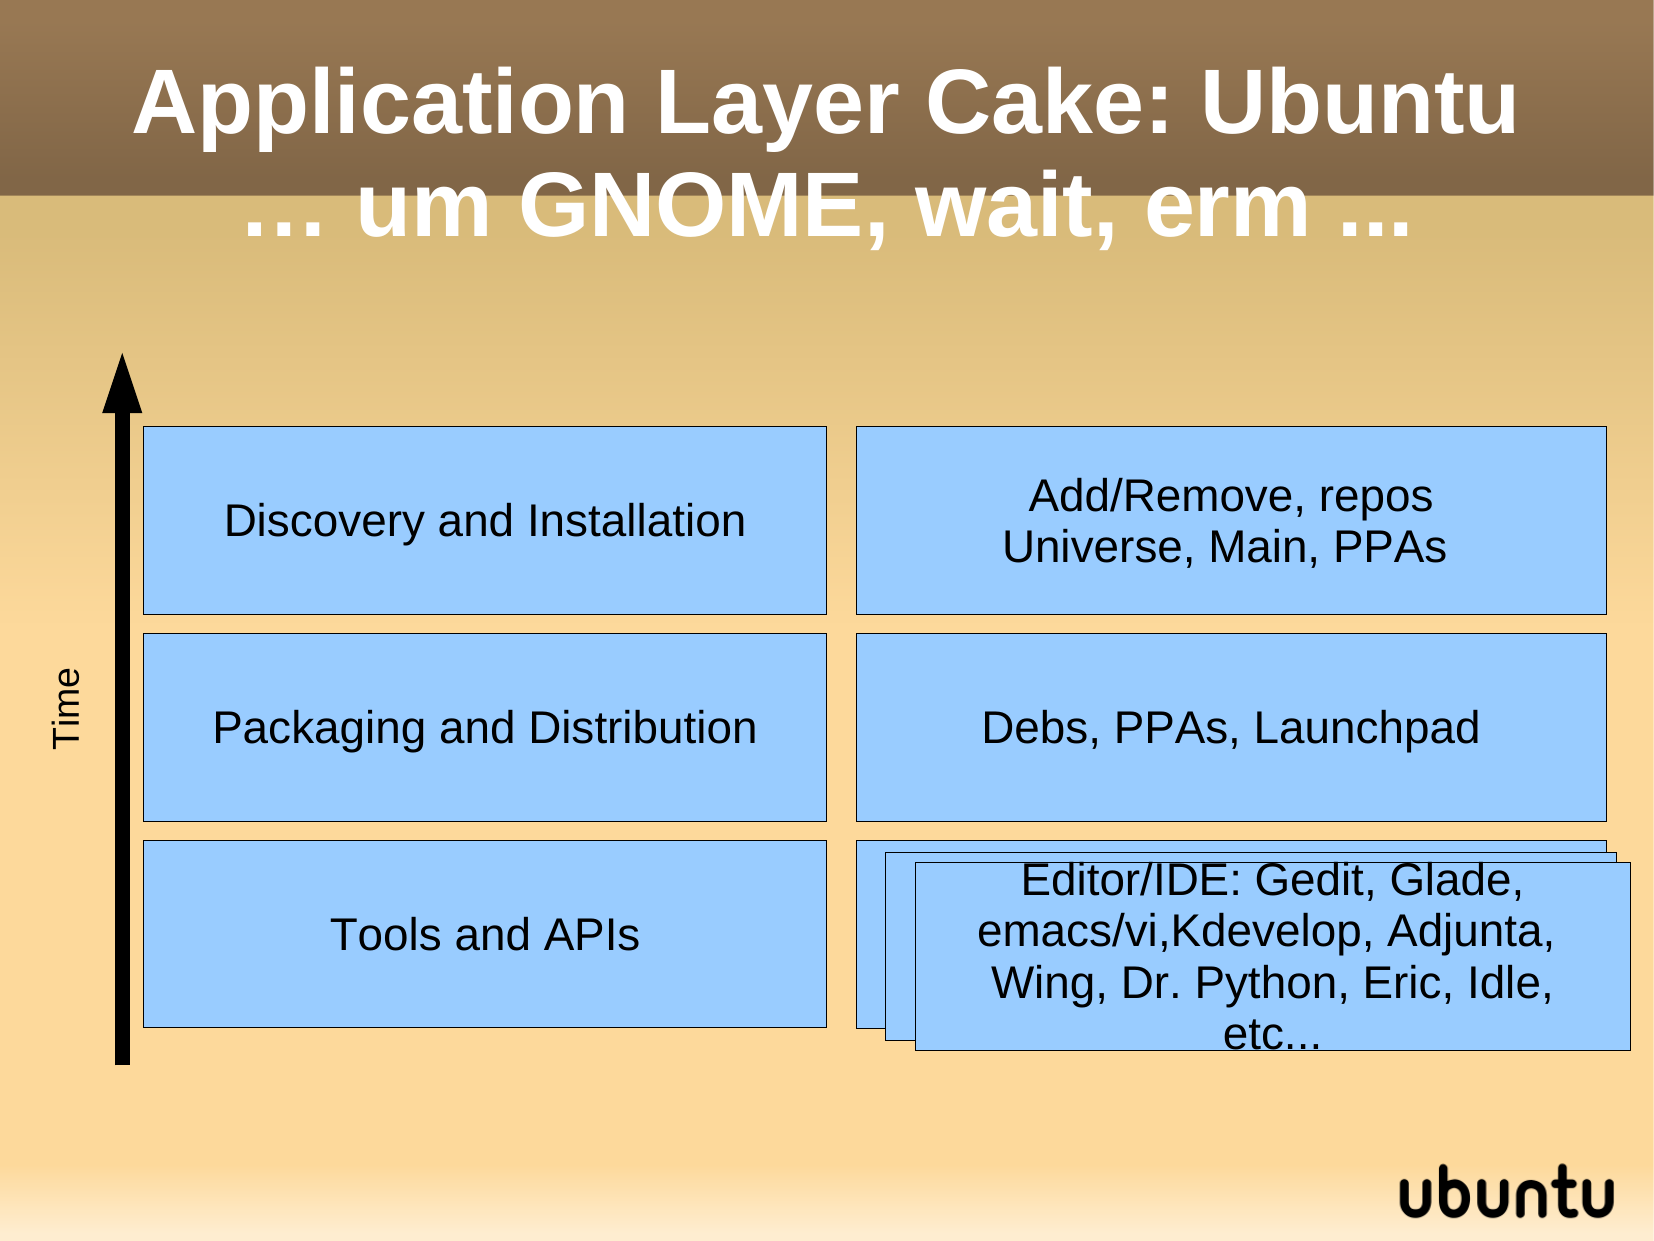

# Application Layer Cake: Ubuntu … um GNOME, wait, erm ...
Discovery and Installation
Add/Remove, repos
Universe, Main, PPAs
Packaging and Distribution
Debs, PPAs, Launchpad
Time
Tools and APIs
GUI Kits: Gtk, Qt, WxWidgets,
Tk, EasyGUI, Zenity, Swing
Languages: Python, C,
C#, Ruby, Javascript
Editor/IDE: Gedit, Glade,
emacs/vi,Kdevelop, Adjunta,
Wing, Dr. Python, Eric, Idle,
etc...